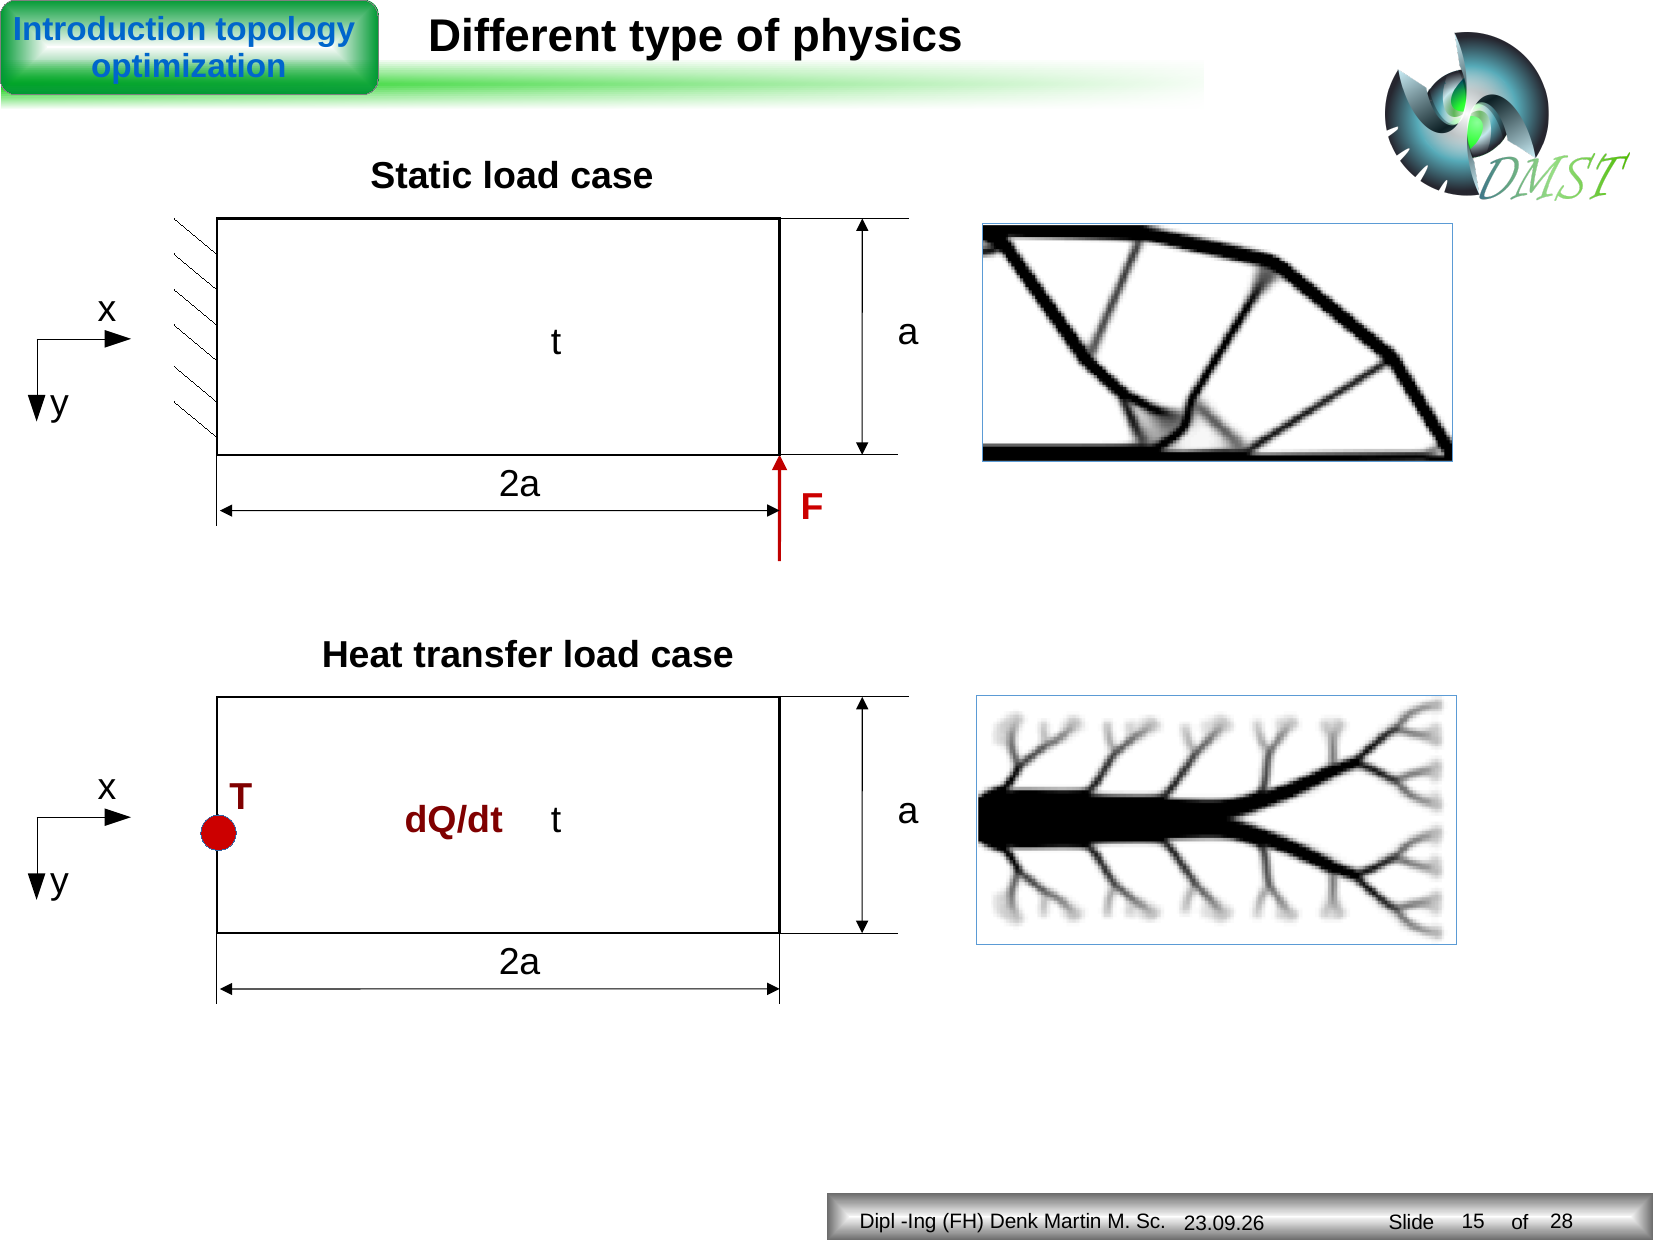

Introduction topology
optimization
Different type of physics
Static load case
x
a
t
y
2a
F
Heat transfer load case
x
T
a
dQ/dt
t
y
2a